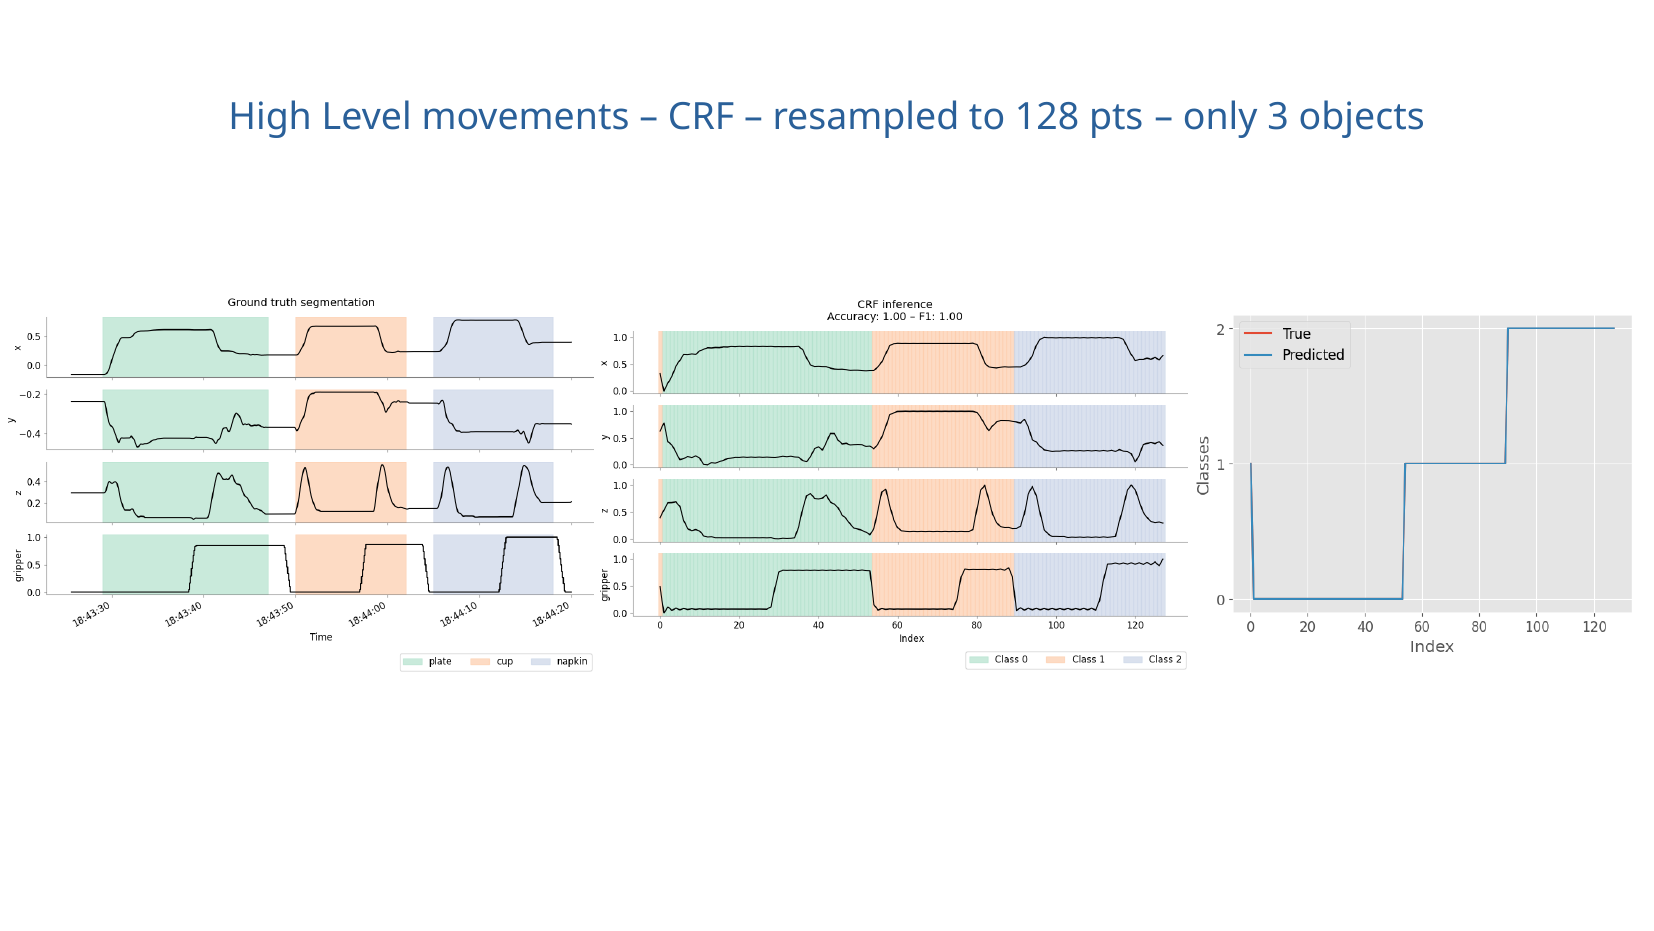

# High Level movements – CRF – resampled to 128 pts – only 3 objects